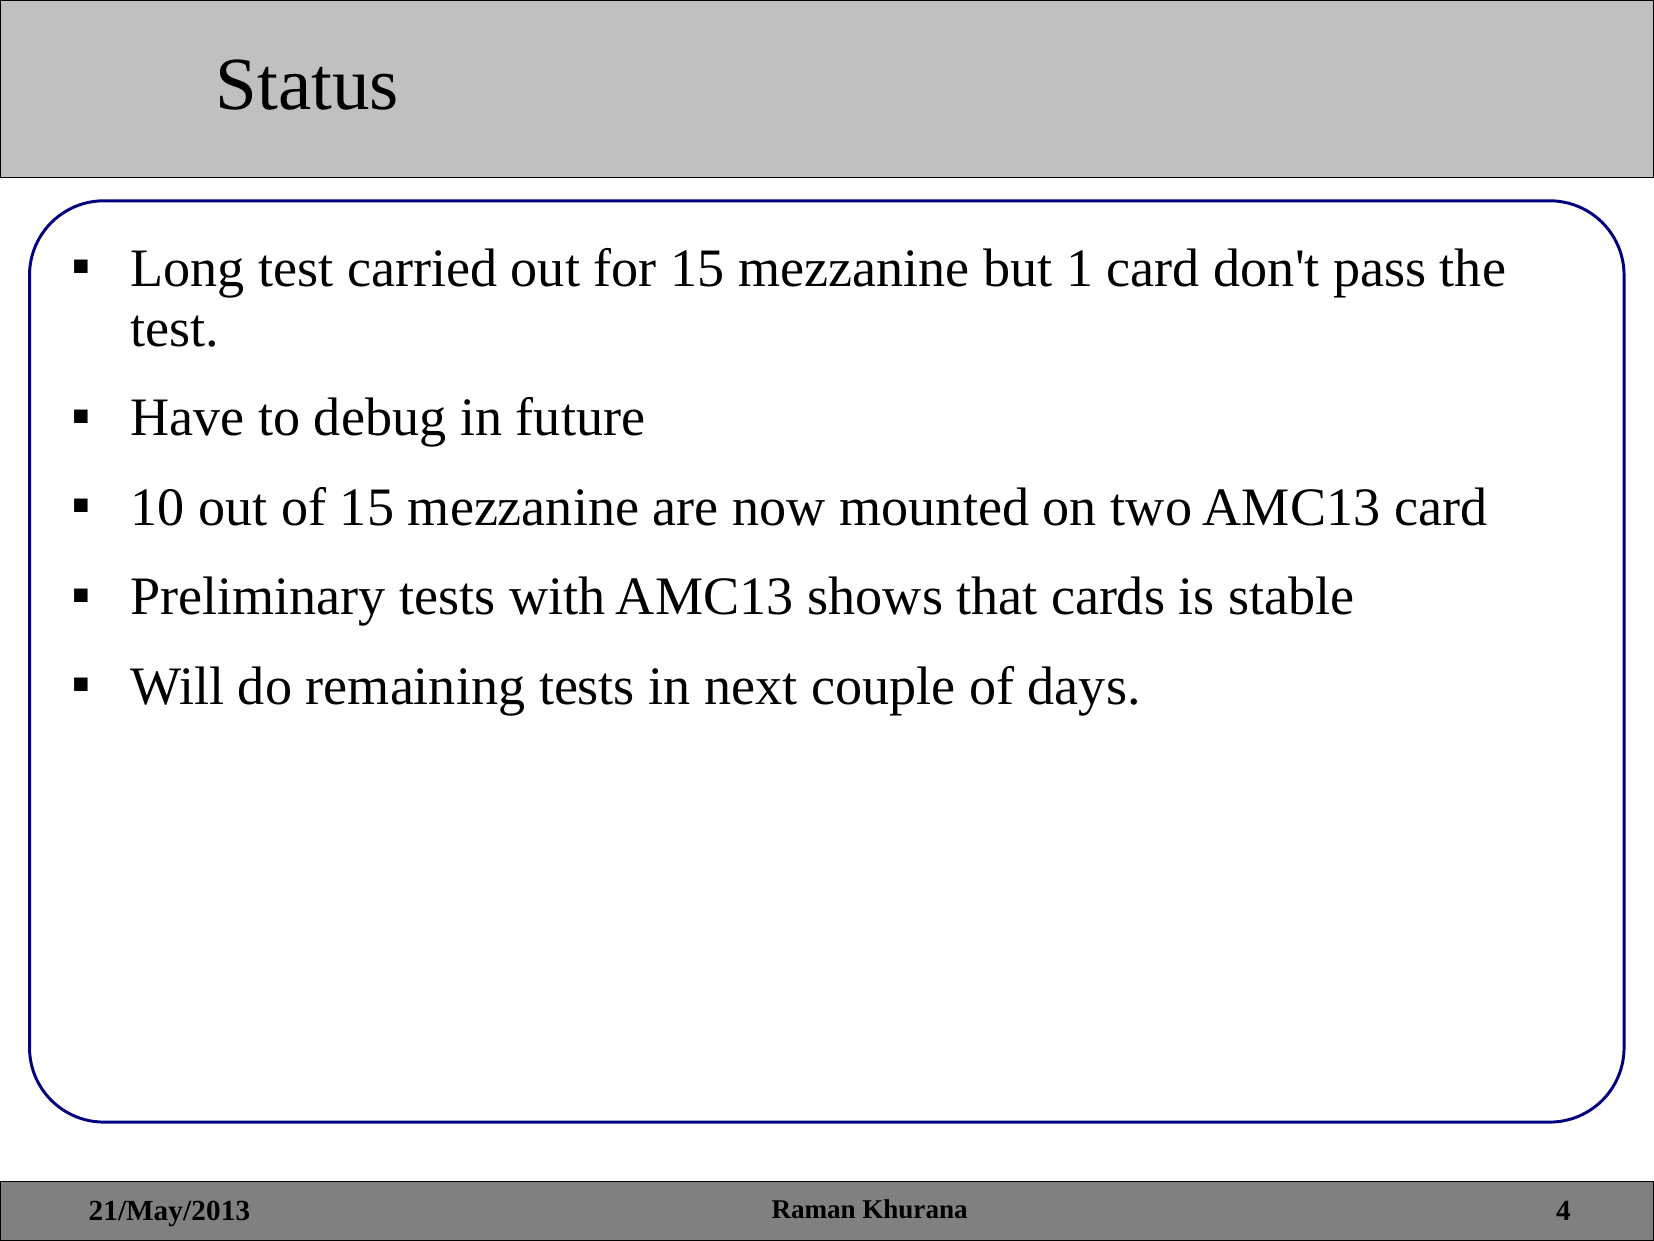

Status
# Long test carried out for 15 mezzanine but 1 card don't pass the test.
Have to debug in future
10 out of 15 mezzanine are now mounted on two AMC13 card
Preliminary tests with AMC13 shows that cards is stable
Will do remaining tests in next couple of days.
4